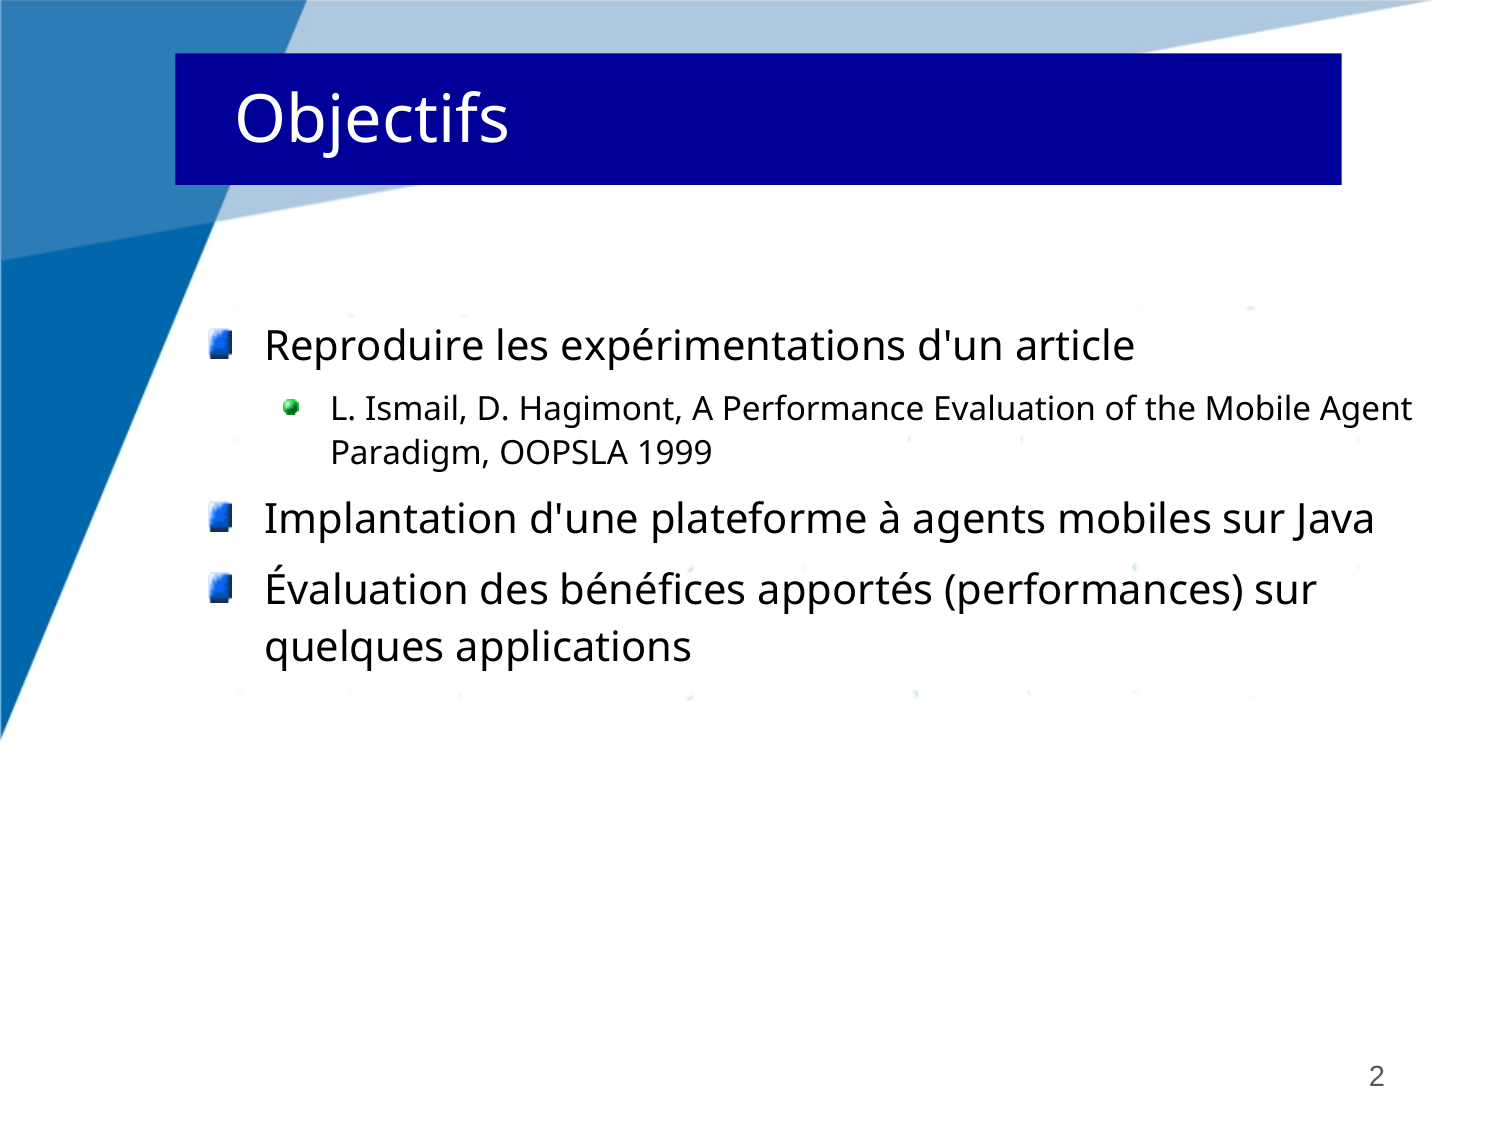

# Objectifs
Reproduire les expérimentations d'un article
L. Ismail, D. Hagimont, A Performance Evaluation of the Mobile Agent Paradigm, OOPSLA 1999
Implantation d'une plateforme à agents mobiles sur Java
Évaluation des bénéfices apportés (performances) sur quelques applications